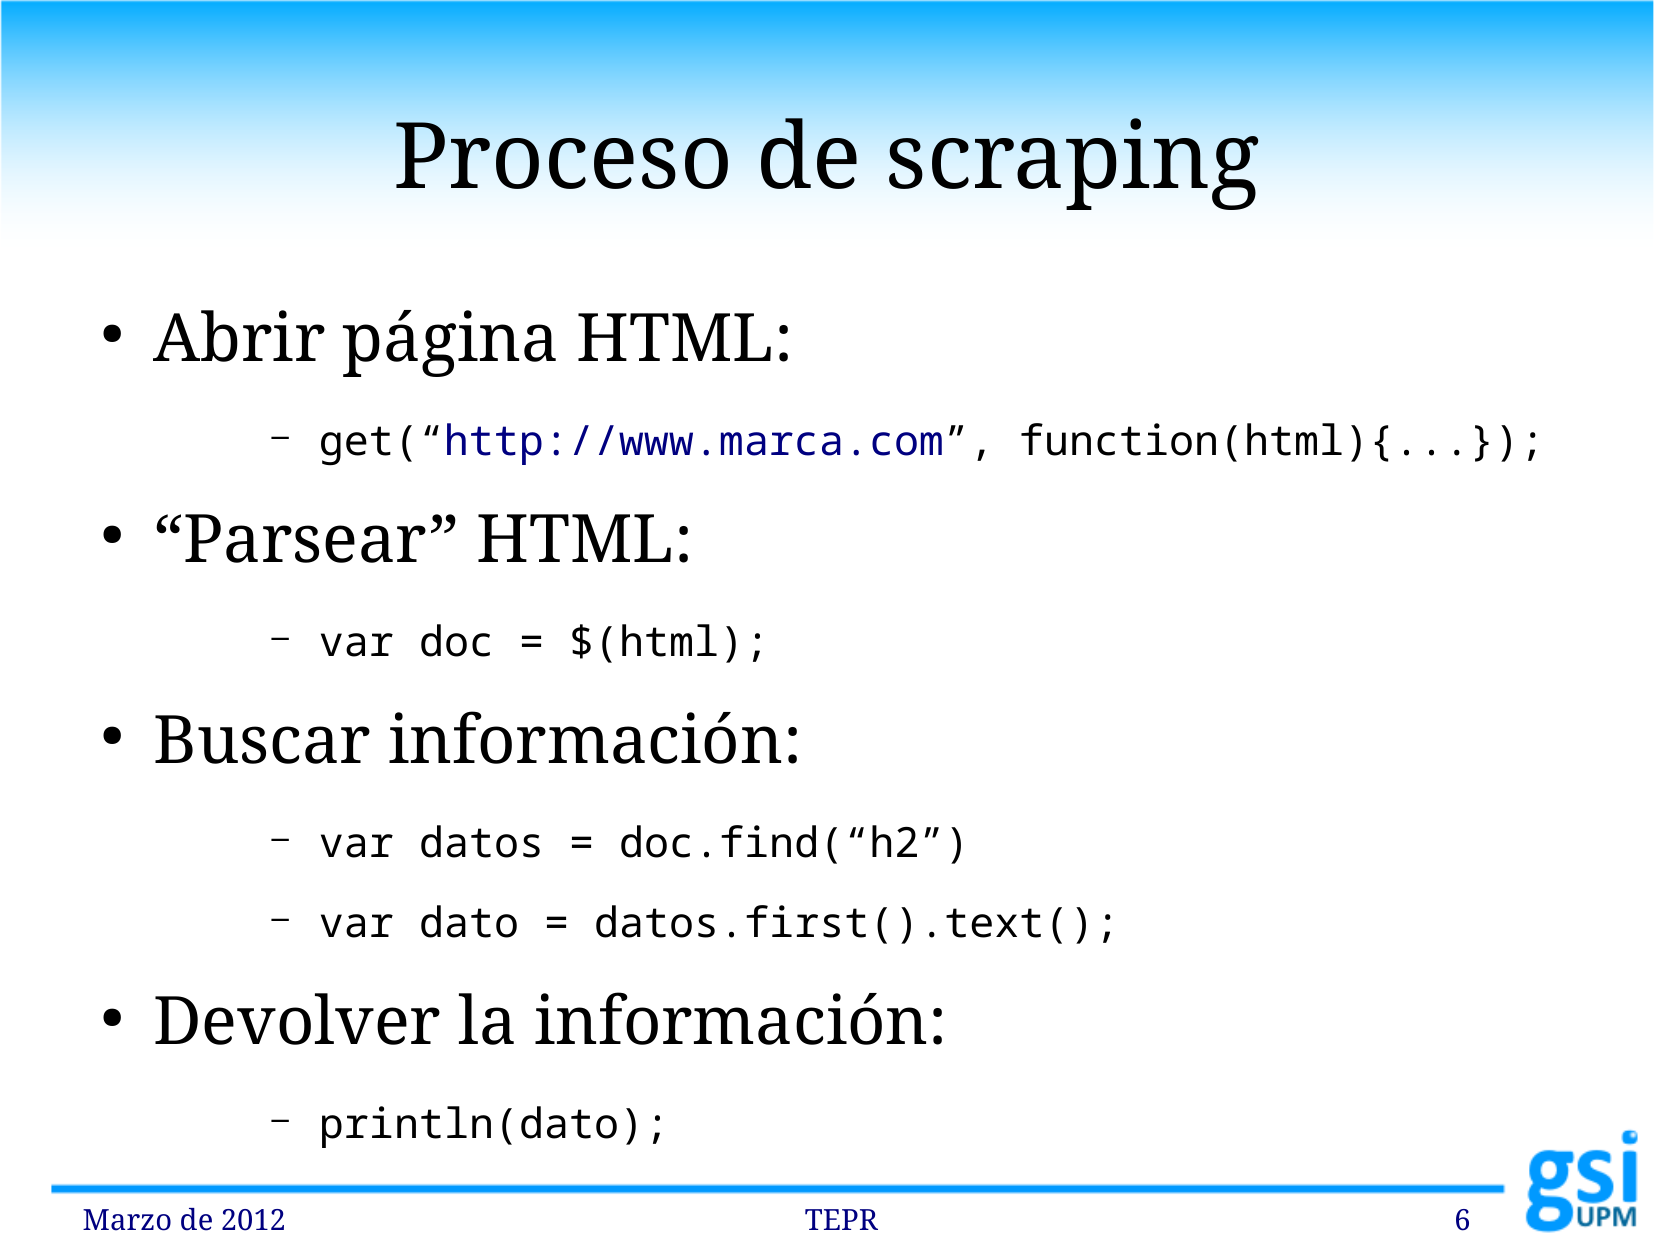

# Proceso de scraping
Abrir página HTML:
get(“http://www.marca.com”, function(html){...});
“Parsear” HTML:
var doc = $(html);
Buscar información:
var datos = doc.find(“h2”)
var dato = datos.first().text();
Devolver la información:
println(dato);
Marzo de 2012
TEPR
6